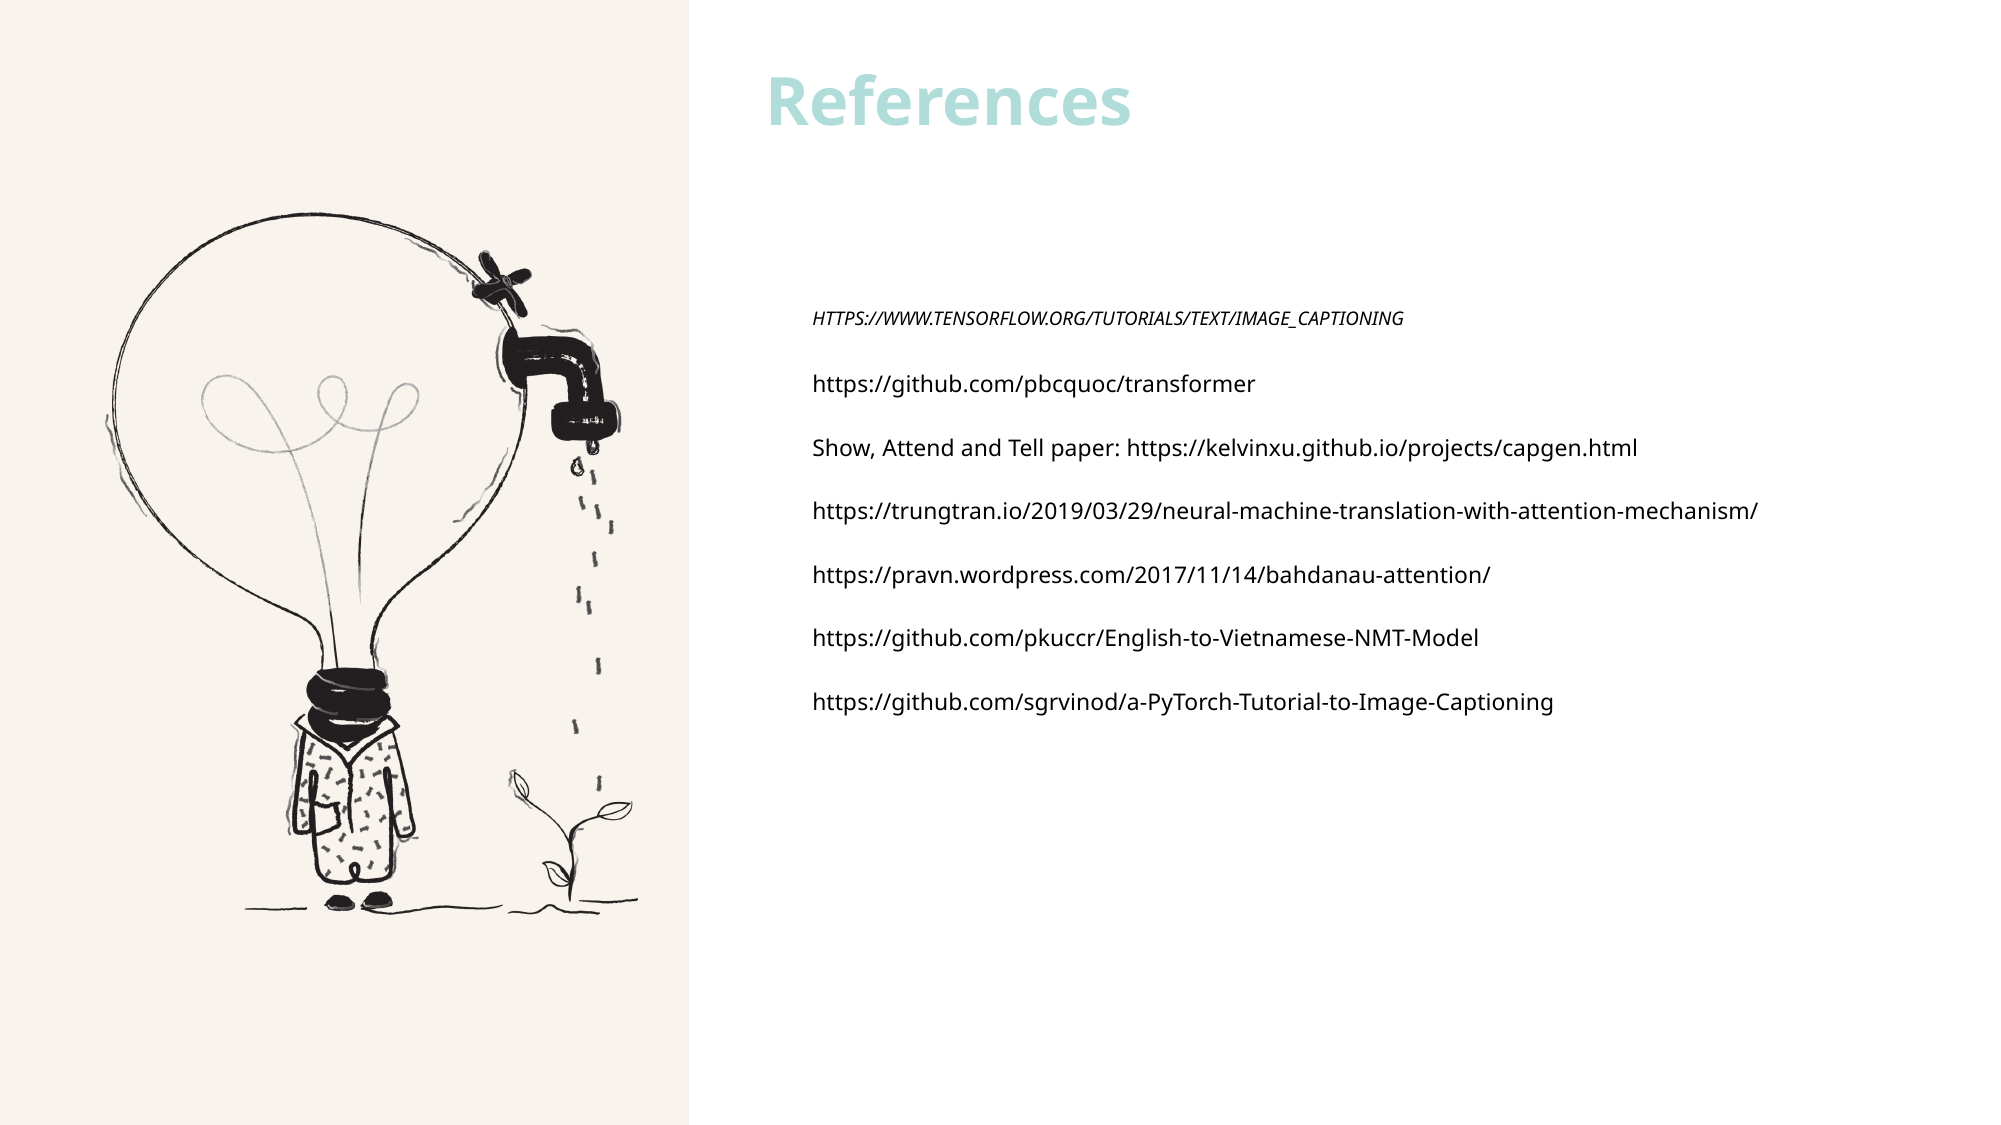

References
HTTPS://WWW.TENSORFLOW.ORG/TUTORIALS/TEXT/IMAGE_CAPTIONING
https://github.com/pbcquoc/transformer
Show, Attend and Tell paper: https://kelvinxu.github.io/projects/capgen.html
https://trungtran.io/2019/03/29/neural-machine-translation-with-attention-mechanism/
https://pravn.wordpress.com/2017/11/14/bahdanau-attention/
https://github.com/pkuccr/English-to-Vietnamese-NMT-Model
https://github.com/sgrvinod/a-PyTorch-Tutorial-to-Image-Captioning